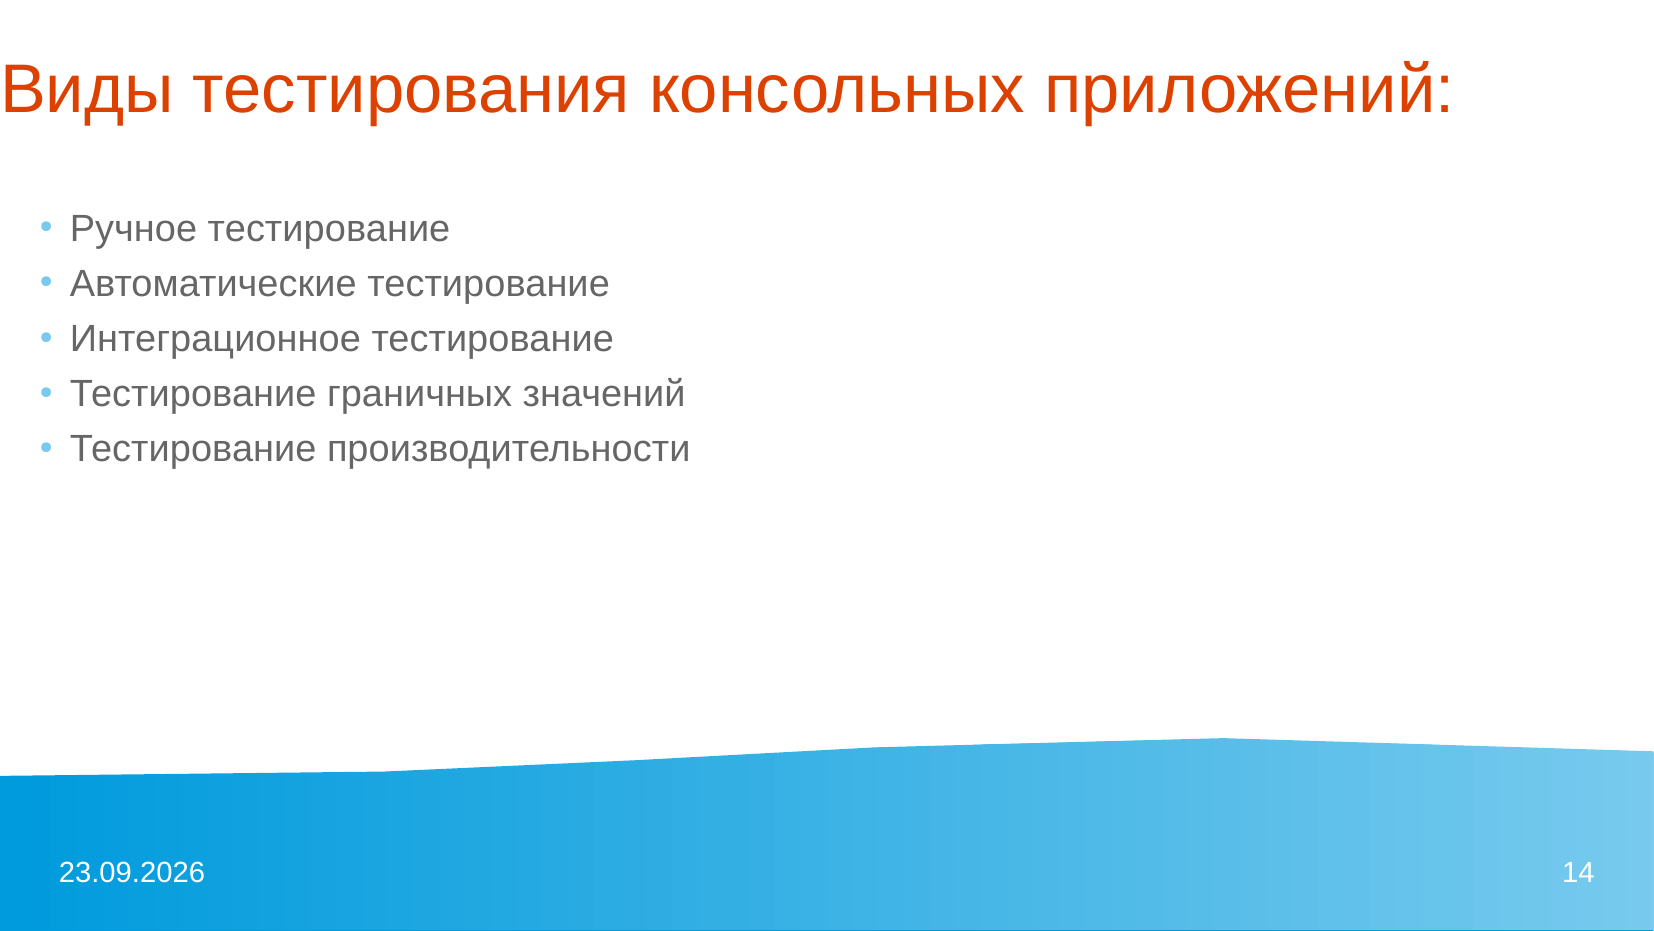

# Виды тестирования консольных приложений:
Ручное тестирование
Автоматические тестирование
Интеграционное тестирование
Тестирование граничных значений
Тестирование производительности